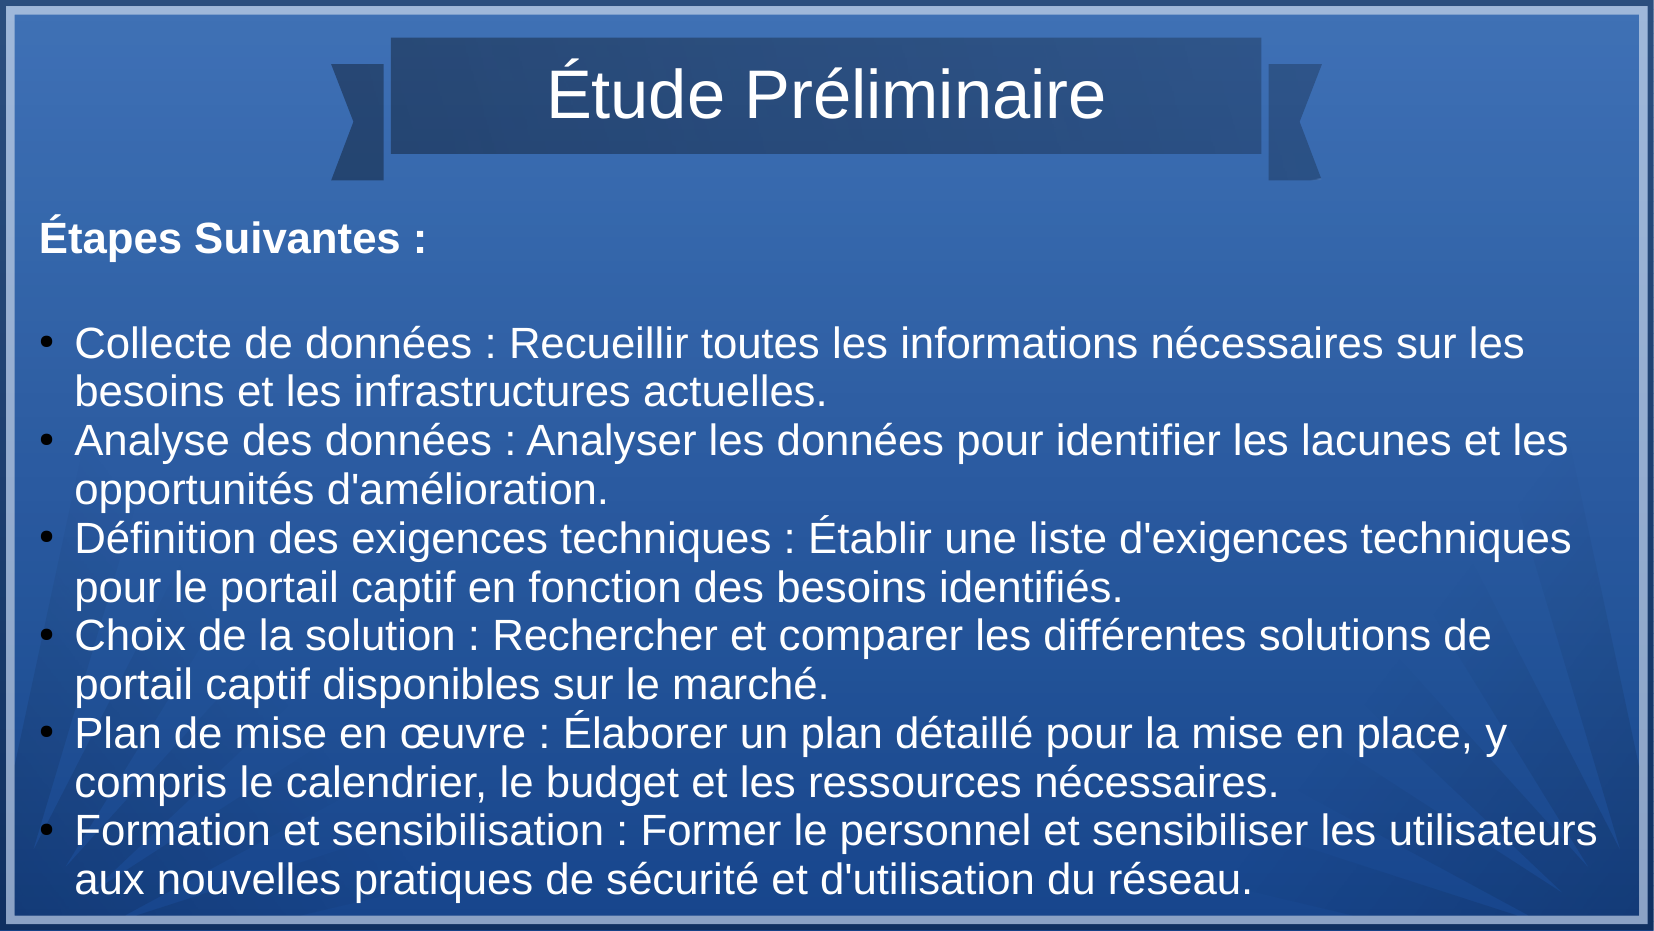

# Étude Préliminaire
Étapes Suivantes :
Collecte de données : Recueillir toutes les informations nécessaires sur les besoins et les infrastructures actuelles.
Analyse des données : Analyser les données pour identifier les lacunes et les opportunités d'amélioration.
Définition des exigences techniques : Établir une liste d'exigences techniques pour le portail captif en fonction des besoins identifiés.
Choix de la solution : Rechercher et comparer les différentes solutions de portail captif disponibles sur le marché.
Plan de mise en œuvre : Élaborer un plan détaillé pour la mise en place, y compris le calendrier, le budget et les ressources nécessaires.
Formation et sensibilisation : Former le personnel et sensibiliser les utilisateurs aux nouvelles pratiques de sécurité et d'utilisation du réseau.